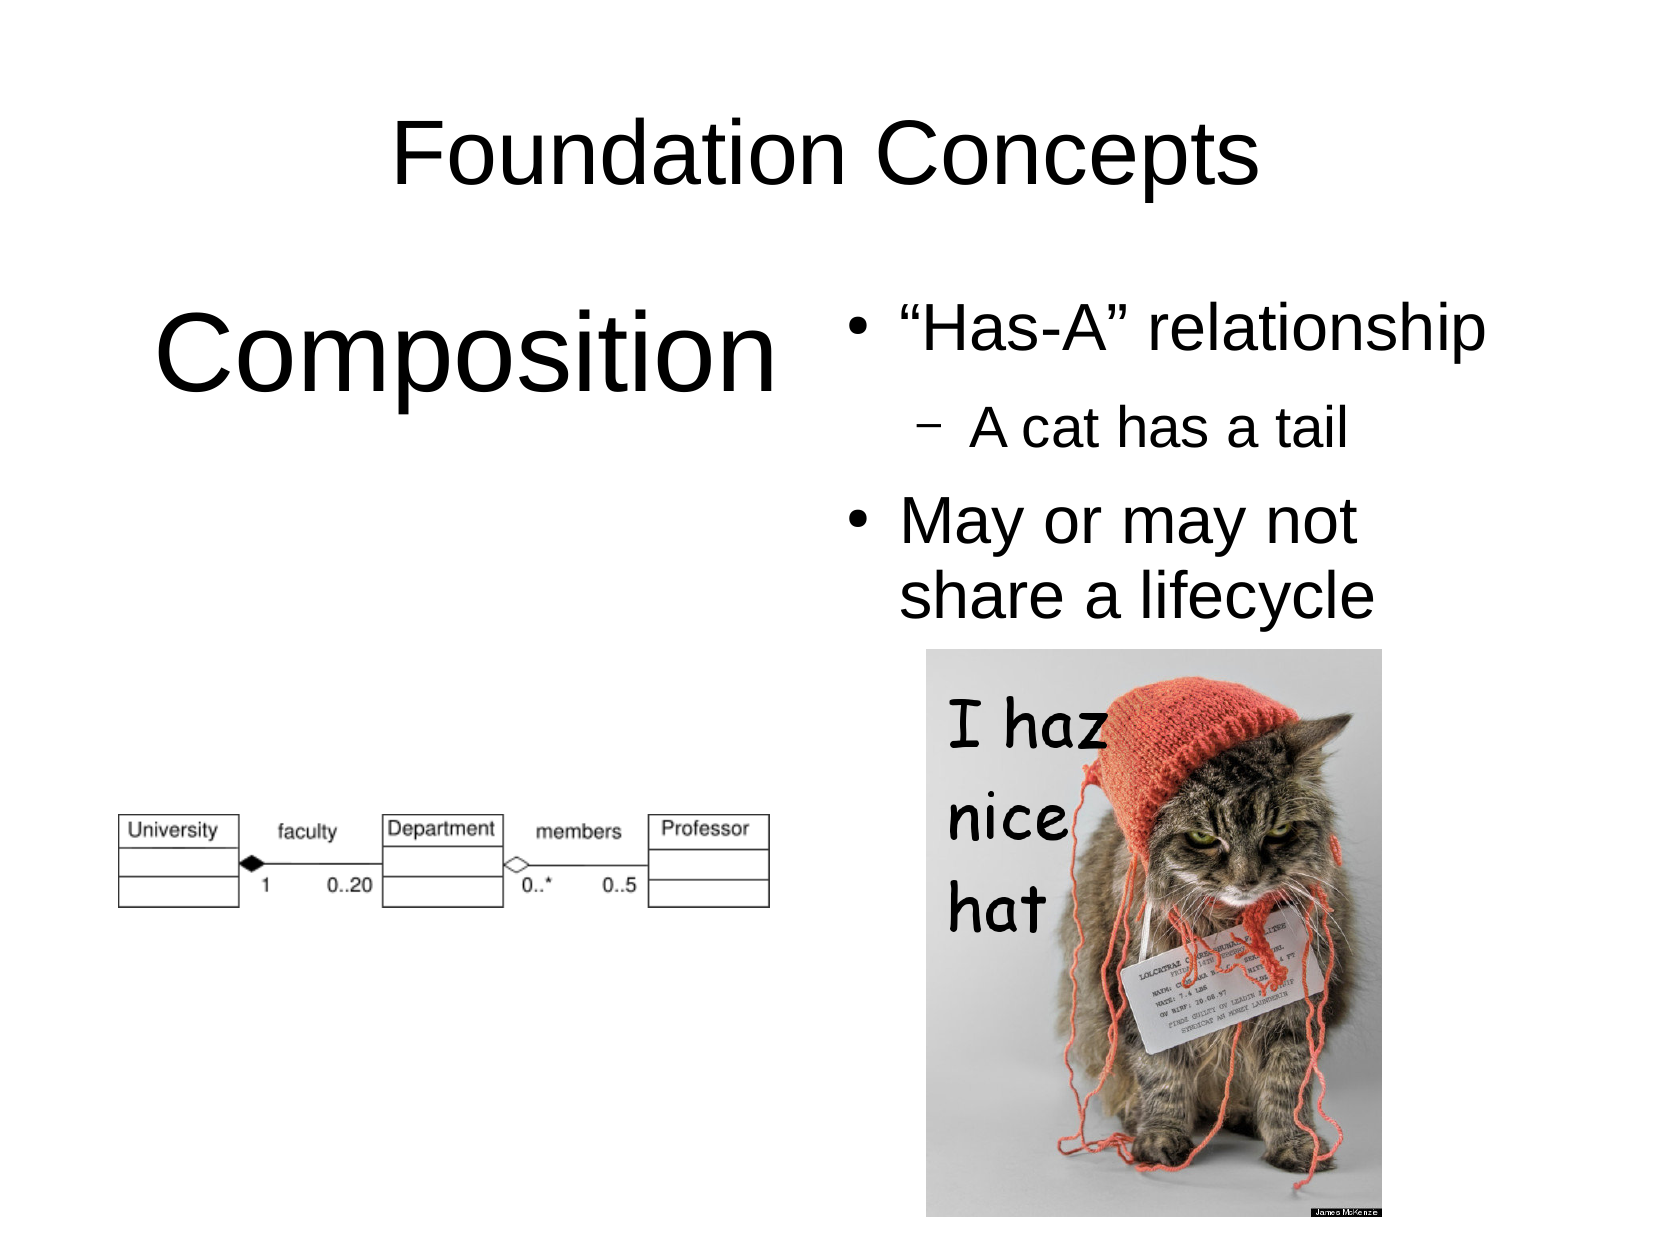

# Foundation Concepts
Composition
“Has-A” relationship
A cat has a tail
May or may not share a lifecycle